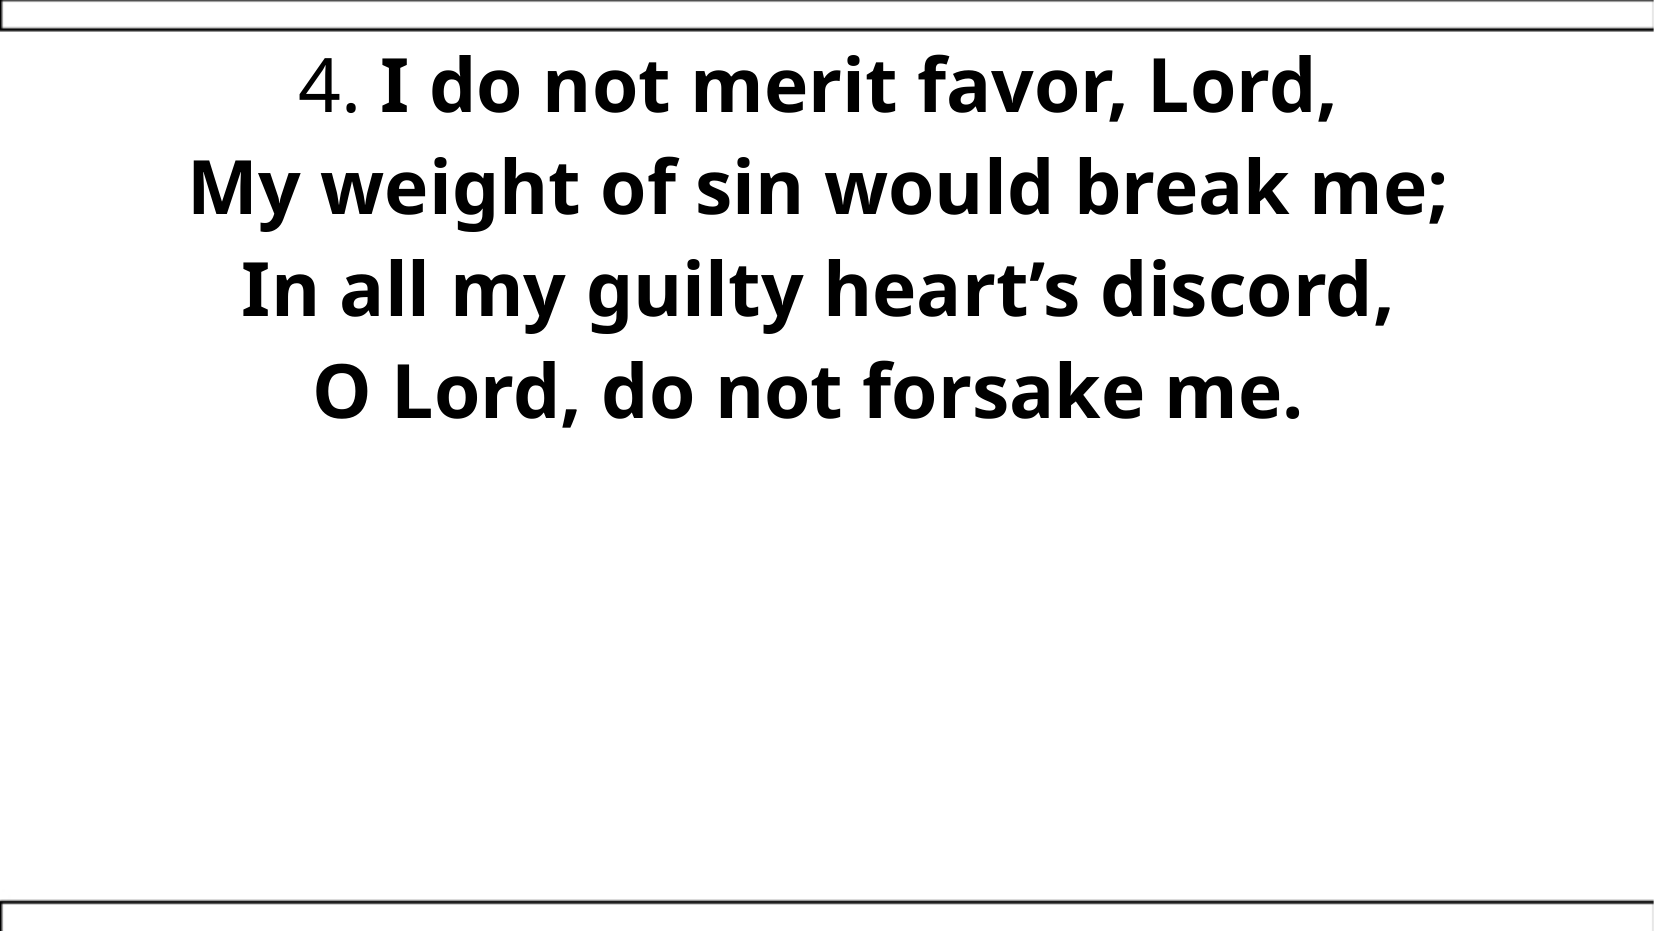

4. I do not merit favor, Lord,
My weight of sin would break me;
In all my guilty heart’s discord,
O Lord, do not forsake me.